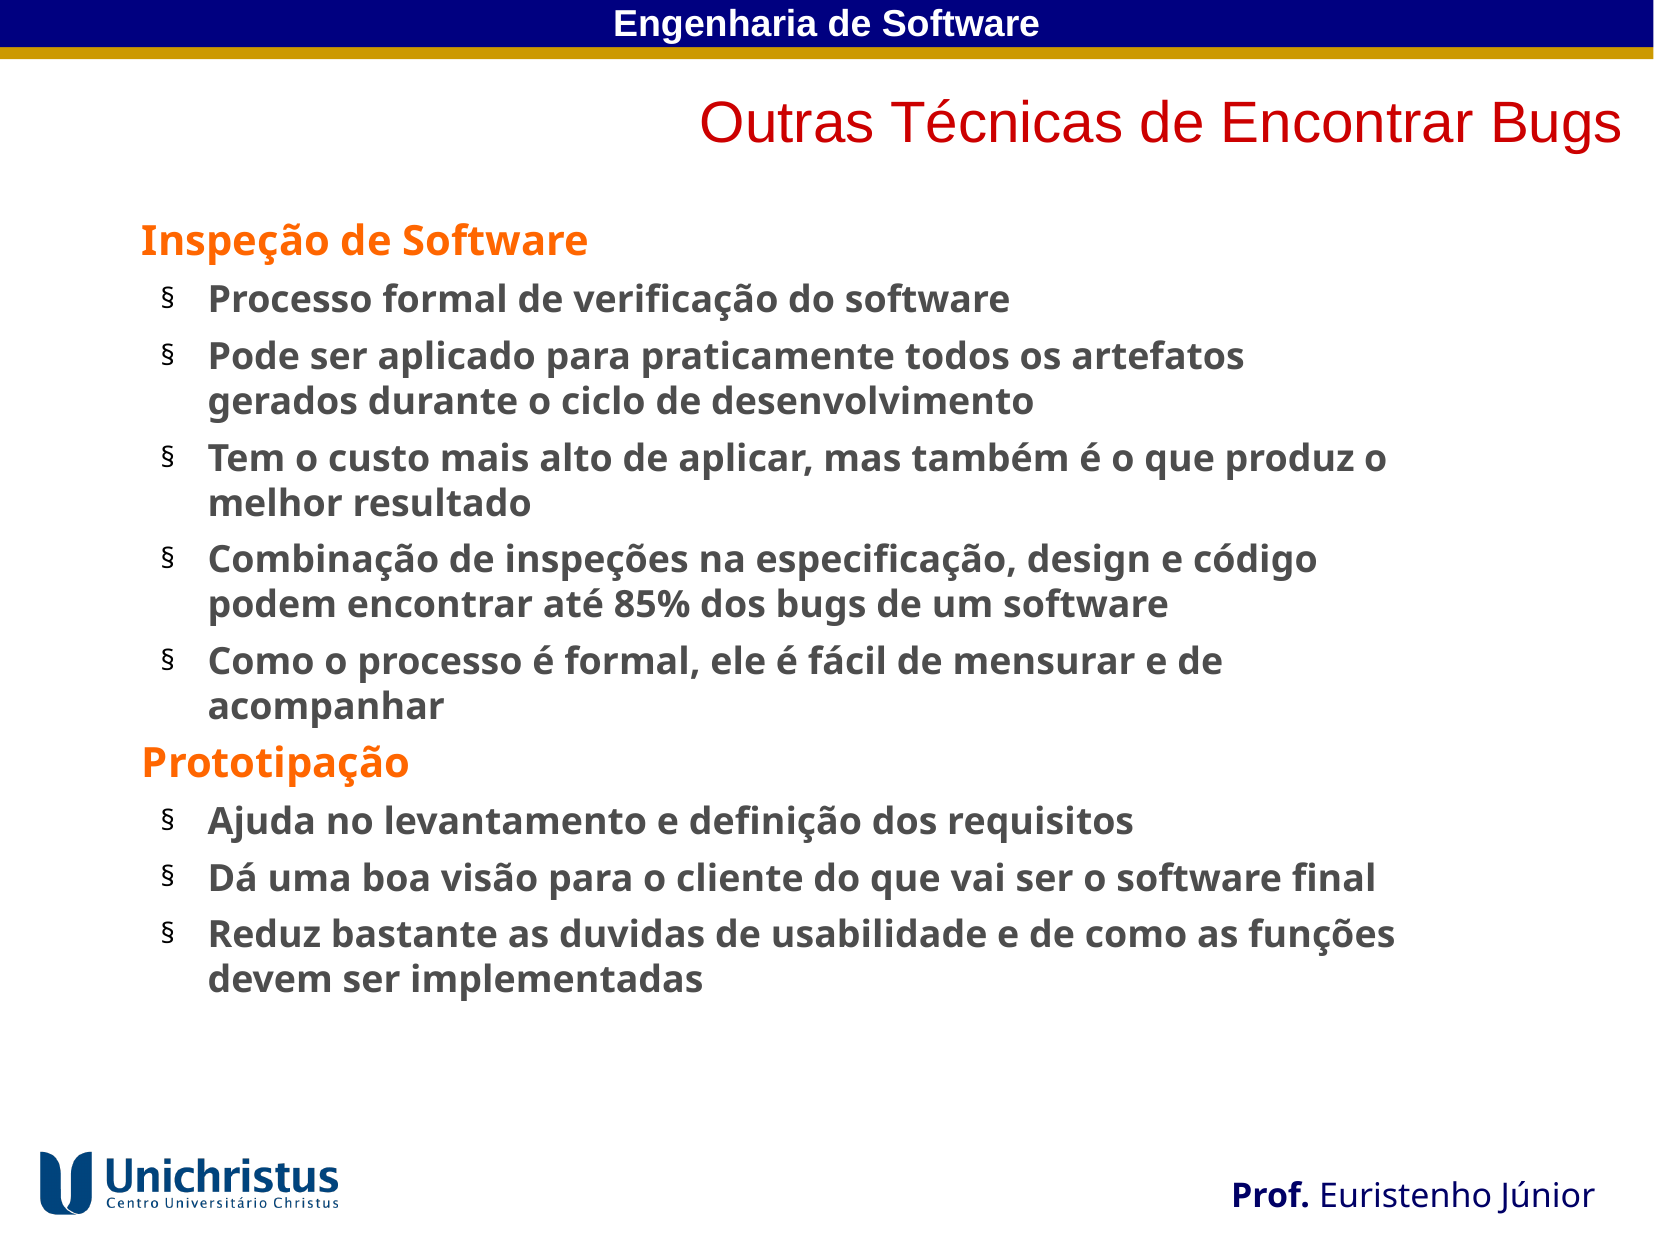

Engenharia de Software
Outras Técnicas de Encontrar Bugs
Inspeção de Software
Processo formal de verificação do software
Pode ser aplicado para praticamente todos os artefatos gerados durante o ciclo de desenvolvimento
Tem o custo mais alto de aplicar, mas também é o que produz o melhor resultado
Combinação de inspeções na especificação, design e código podem encontrar até 85% dos bugs de um software
Como o processo é formal, ele é fácil de mensurar e de acompanhar
Prototipação
Ajuda no levantamento e definição dos requisitos
Dá uma boa visão para o cliente do que vai ser o software final
Reduz bastante as duvidas de usabilidade e de como as funções devem ser implementadas
Prof. Euristenho Júnior